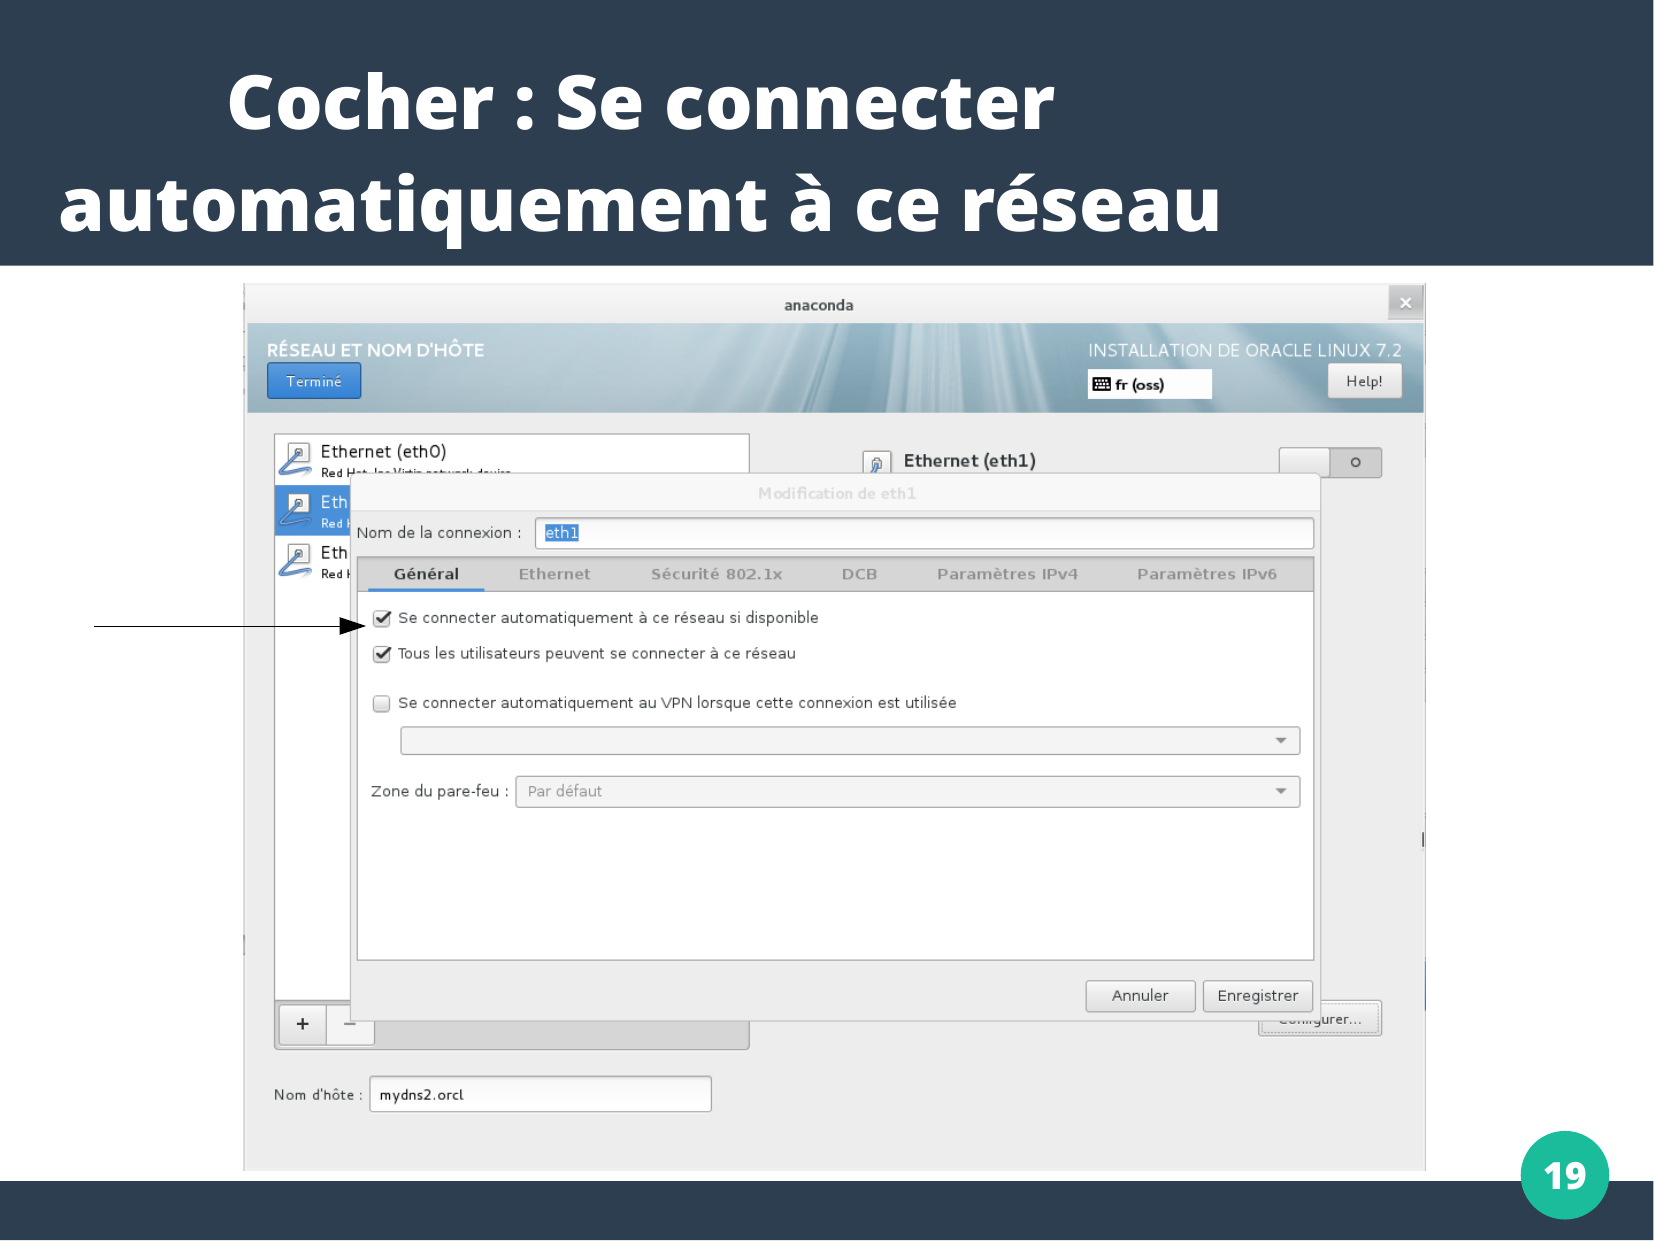

# Cocher : Se connecter automatiquement à ce réseau
19